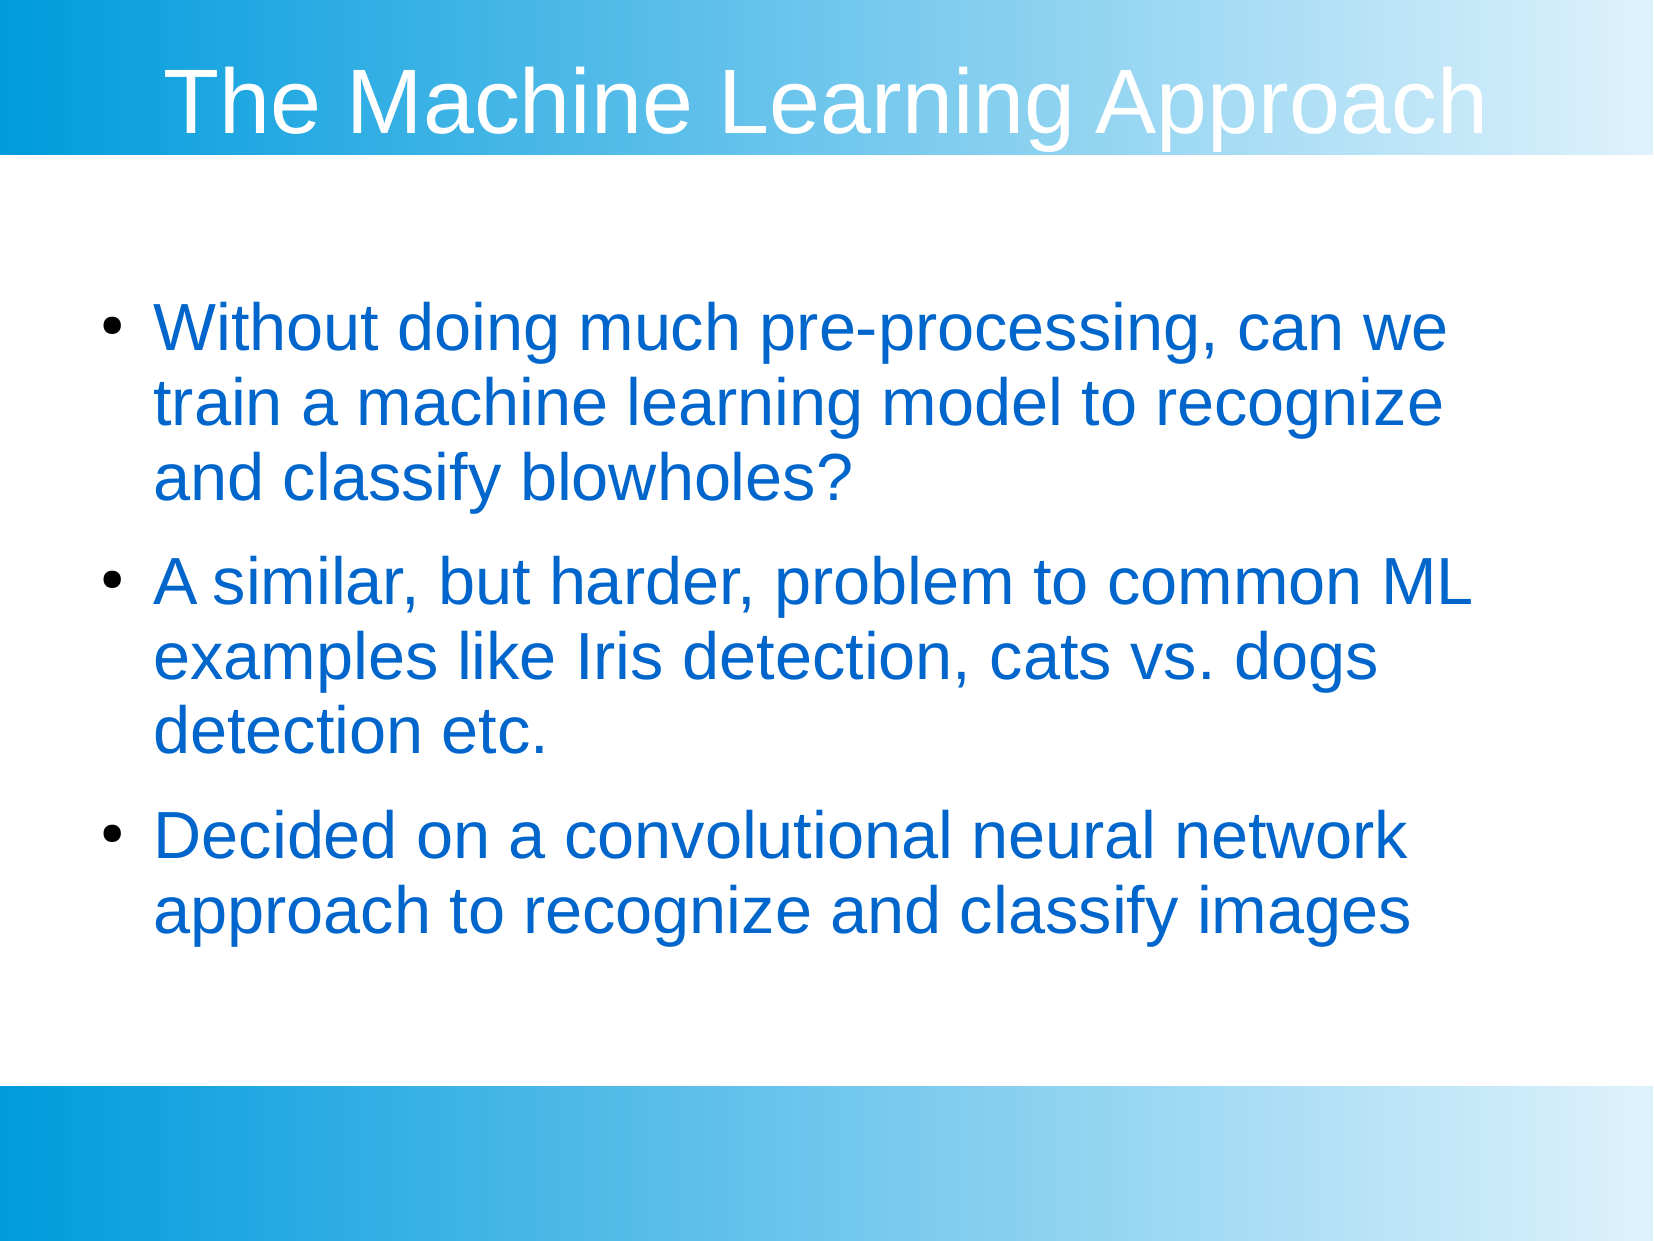

# The Machine Learning Approach
Without doing much pre-processing, can we train a machine learning model to recognize and classify blowholes?
A similar, but harder, problem to common ML examples like Iris detection, cats vs. dogs detection etc.
Decided on a convolutional neural network approach to recognize and classify images